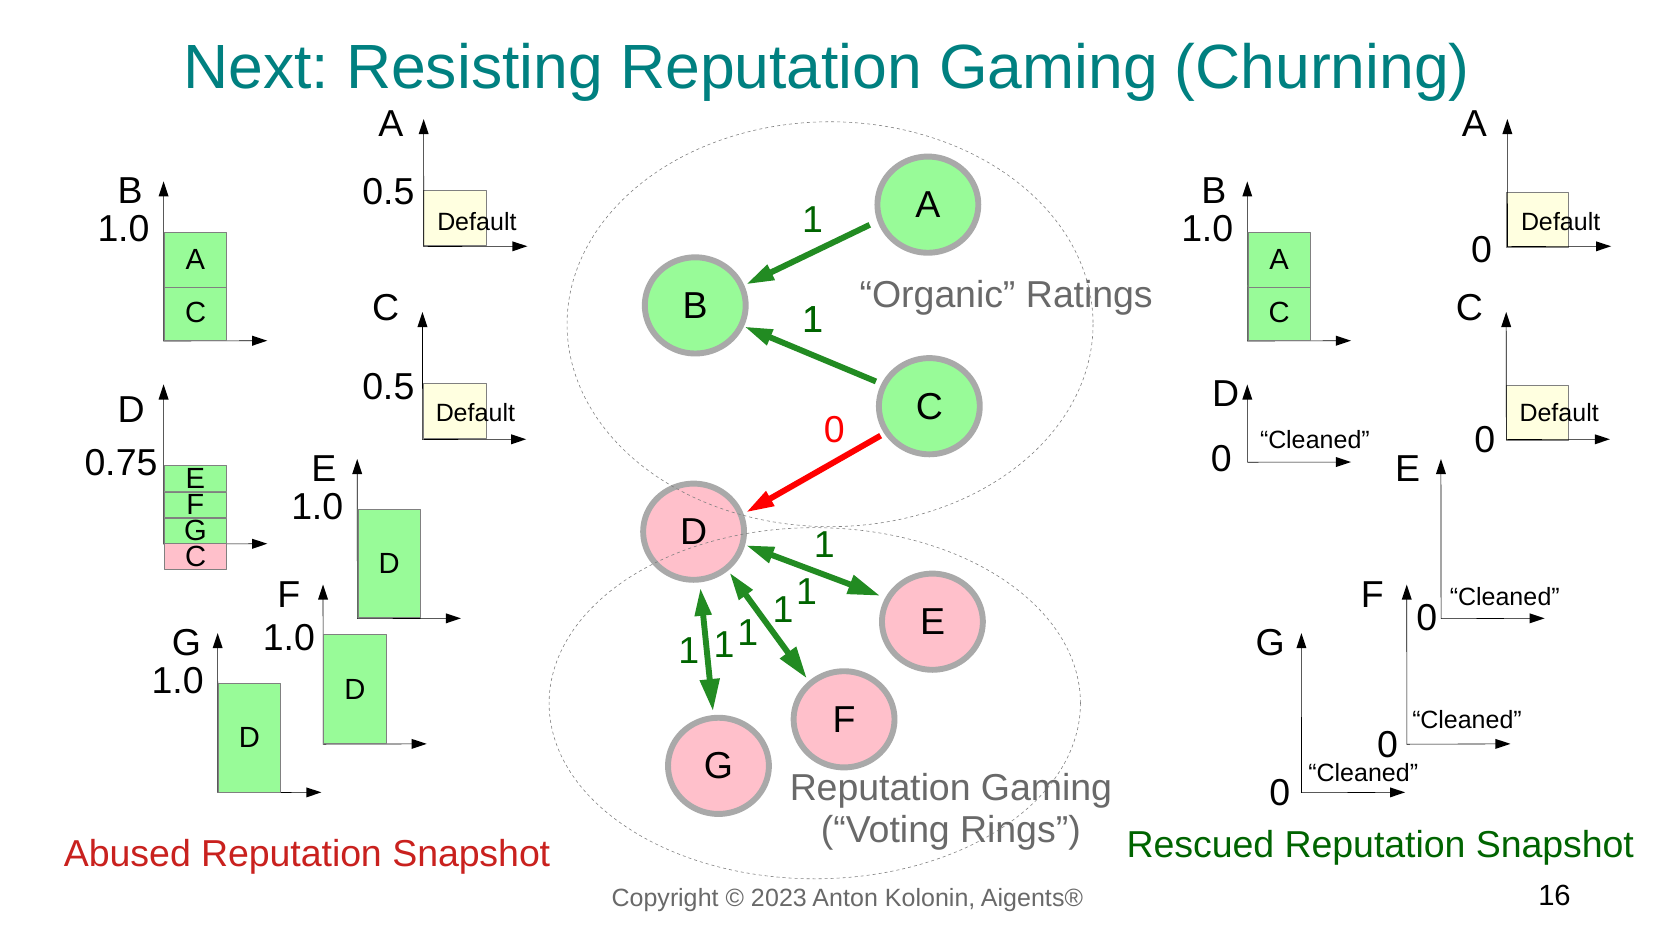

Next: Resisting Reputation Gaming (Churning)
A
A
A
B
B
0.5
1
1.0
1.0
Default
Default
0
A
A
B
“Organic” Ratings
C
C
C
C
1
1
0.5
C
D
D
Default
Default
0
0
“Cleaned”
0
0.75
E
E
E
1.0
D
F
D
1
G
C
1
F
F
E
“Cleaned”
1
0
1
1.0
G
G
1
1
D
1.0
F
D
“Cleaned”
0
G
“Cleaned”
Reputation Gaming
(“Voting Rings”)
0
Rescued Reputation Snapshot
Abused Reputation Snapshot
Copyright © 2023 Anton Kolonin, Aigents®
16